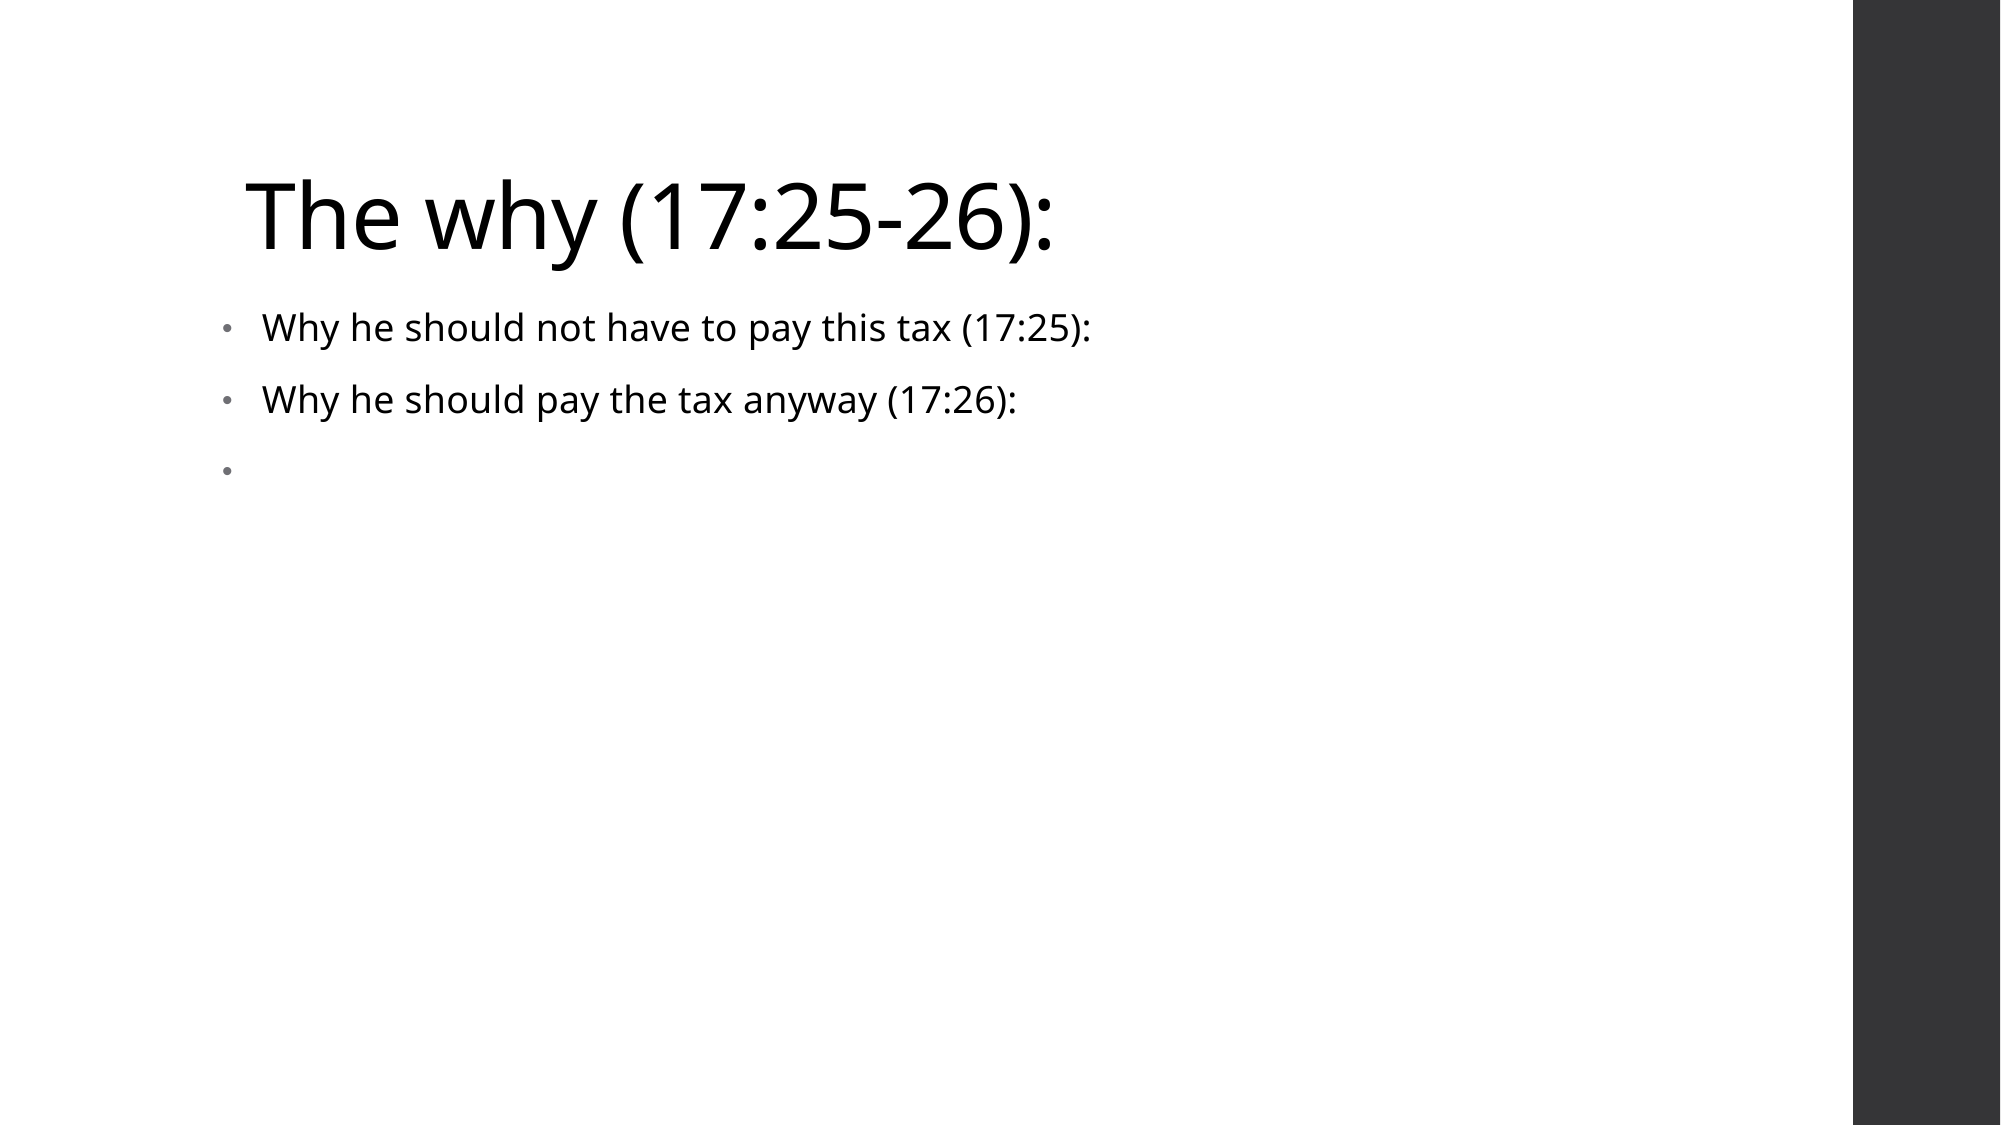

# The why (17:25-26):
 Why he should not have to pay this tax (17:25):
 Why he should pay the tax anyway (17:26):